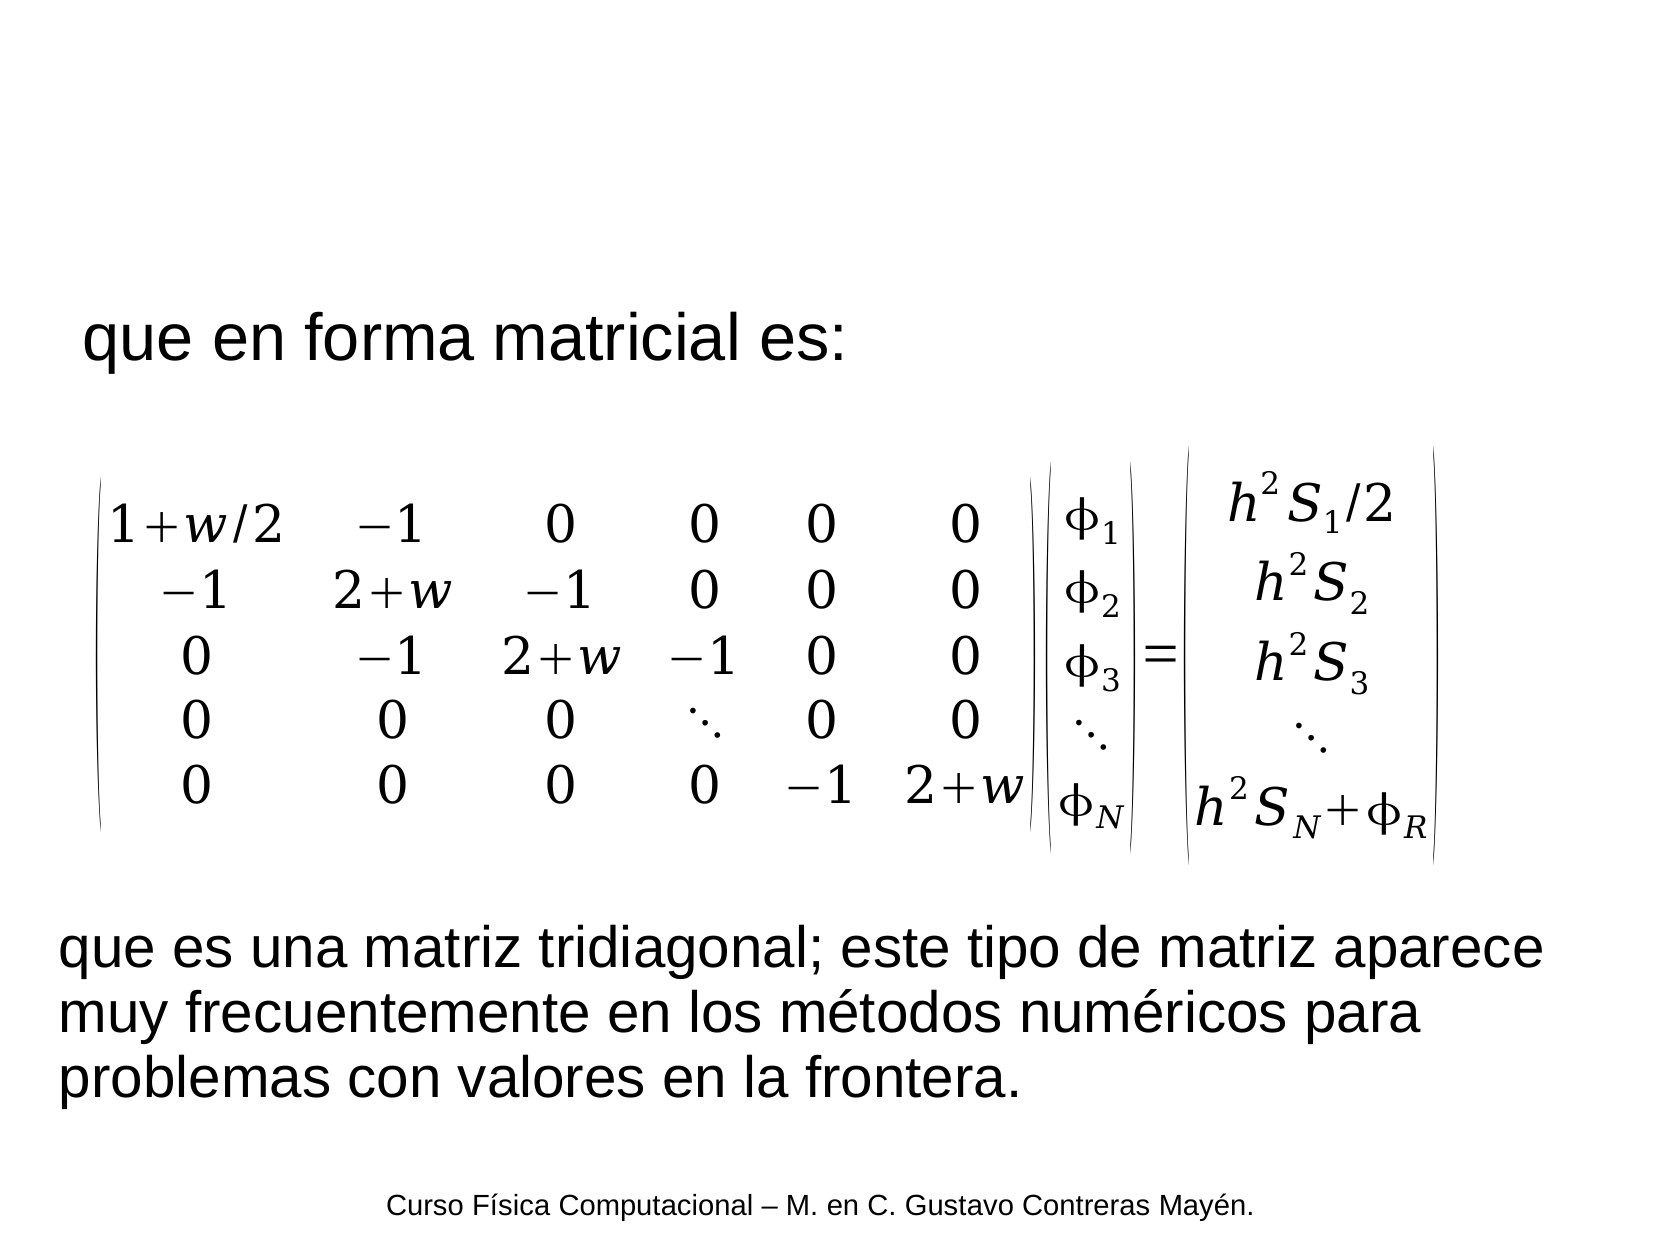

#
que en forma matricial es:
que es una matriz tridiagonal; este tipo de matriz aparece muy frecuentemente en los métodos numéricos para problemas con valores en la frontera.